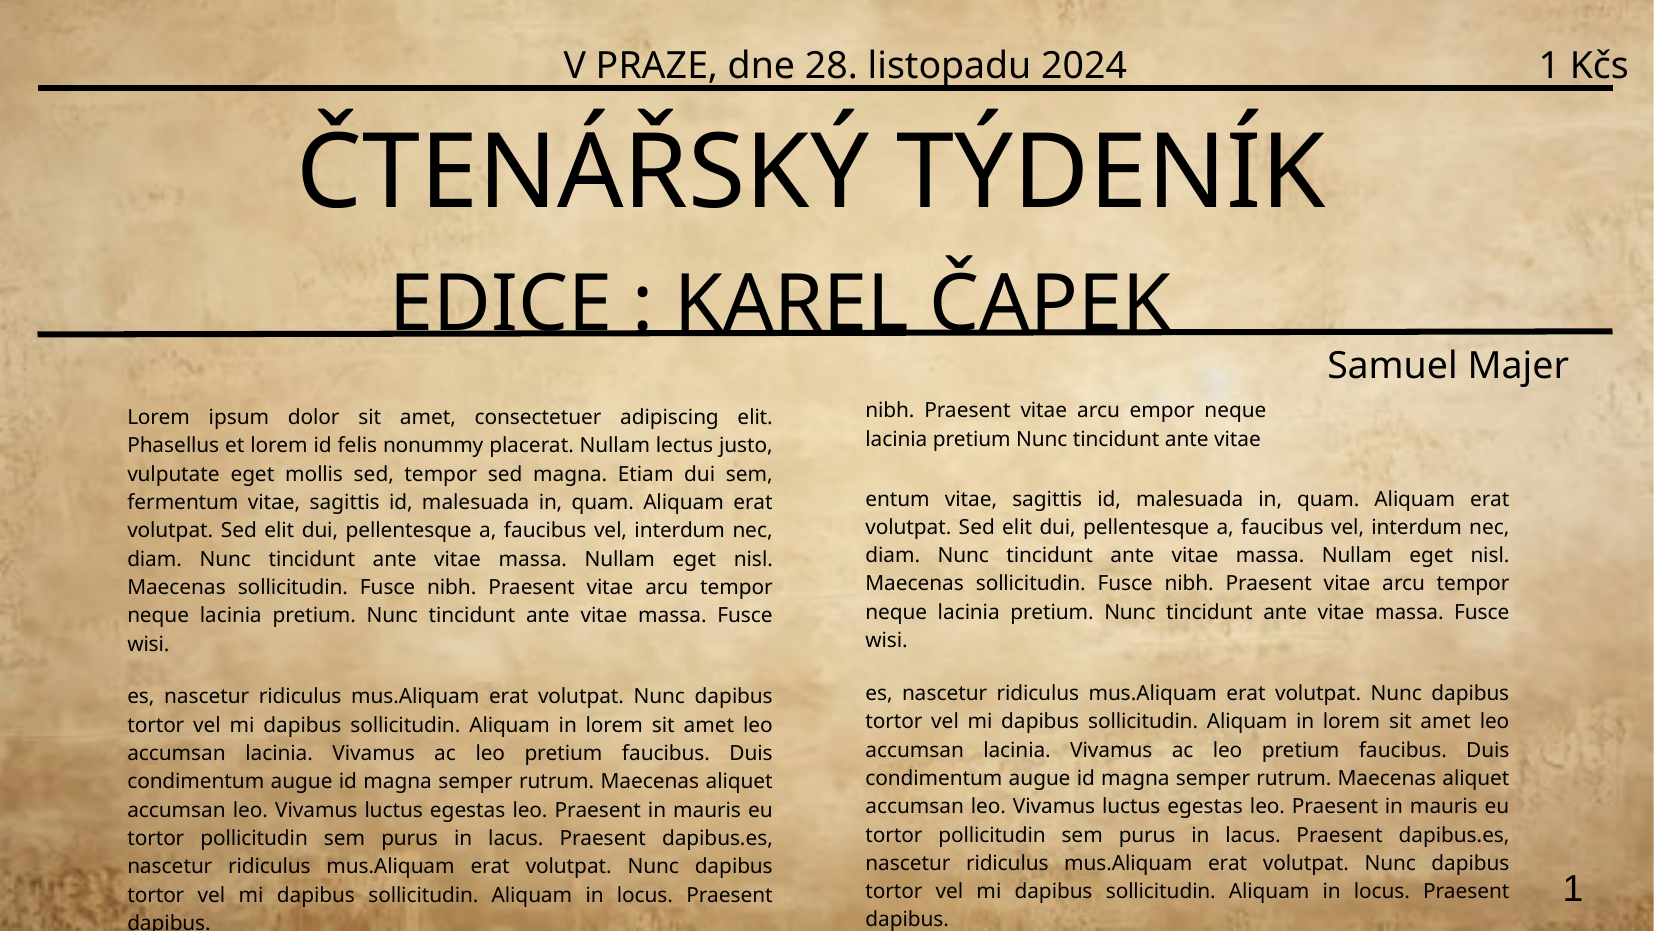

1 Kčs
V PRAZE, dne 28. listopadu 2024
# ČTENÁŘSKÝ TÝDENÍK
EDICE : KAREL ČAPEK
Samuel Majer
nibh. Praesent vitae arcu empor neque lacinia pretium Nunc tincidunt ante vitae
Lorem ipsum dolor sit amet, consectetuer adipiscing elit. Phasellus et lorem id felis nonummy placerat. Nullam lectus justo, vulputate eget mollis sed, tempor sed magna. Etiam dui sem, fermentum vitae, sagittis id, malesuada in, quam. Aliquam erat volutpat. Sed elit dui, pellentesque a, faucibus vel, interdum nec, diam. Nunc tincidunt ante vitae massa. Nullam eget nisl. Maecenas sollicitudin. Fusce nibh. Praesent vitae arcu tempor neque lacinia pretium. Nunc tincidunt ante vitae massa. Fusce wisi.
es, nascetur ridiculus mus.Aliquam erat volutpat. Nunc dapibus tortor vel mi dapibus sollicitudin. Aliquam in lorem sit amet leo accumsan lacinia. Vivamus ac leo pretium faucibus. Duis condimentum augue id magna semper rutrum. Maecenas aliquet accumsan leo. Vivamus luctus egestas leo. Praesent in mauris eu tortor pollicitudin sem purus in lacus. Praesent dapibus.es, nascetur ridiculus mus.Aliquam erat volutpat. Nunc dapibus tortor vel mi dapibus sollicitudin. Aliquam in locus. Praesent dapibus.
entum vitae, sagittis id, malesuada in, quam. Aliquam erat volutpat. Sed elit dui, pellentesque a, faucibus vel, interdum nec, diam. Nunc tincidunt ante vitae massa. Nullam eget nisl. Maecenas sollicitudin. Fusce nibh. Praesent vitae arcu tempor neque lacinia pretium. Nunc tincidunt ante vitae massa. Fusce wisi.
es, nascetur ridiculus mus.Aliquam erat volutpat. Nunc dapibus tortor vel mi dapibus sollicitudin. Aliquam in lorem sit amet leo accumsan lacinia. Vivamus ac leo pretium faucibus. Duis condimentum augue id magna semper rutrum. Maecenas aliquet accumsan leo. Vivamus luctus egestas leo. Praesent in mauris eu tortor pollicitudin sem purus in lacus. Praesent dapibus.es, nascetur ridiculus mus.Aliquam erat volutpat. Nunc dapibus tortor vel mi dapibus sollicitudin. Aliquam in locus. Praesent dapibus.